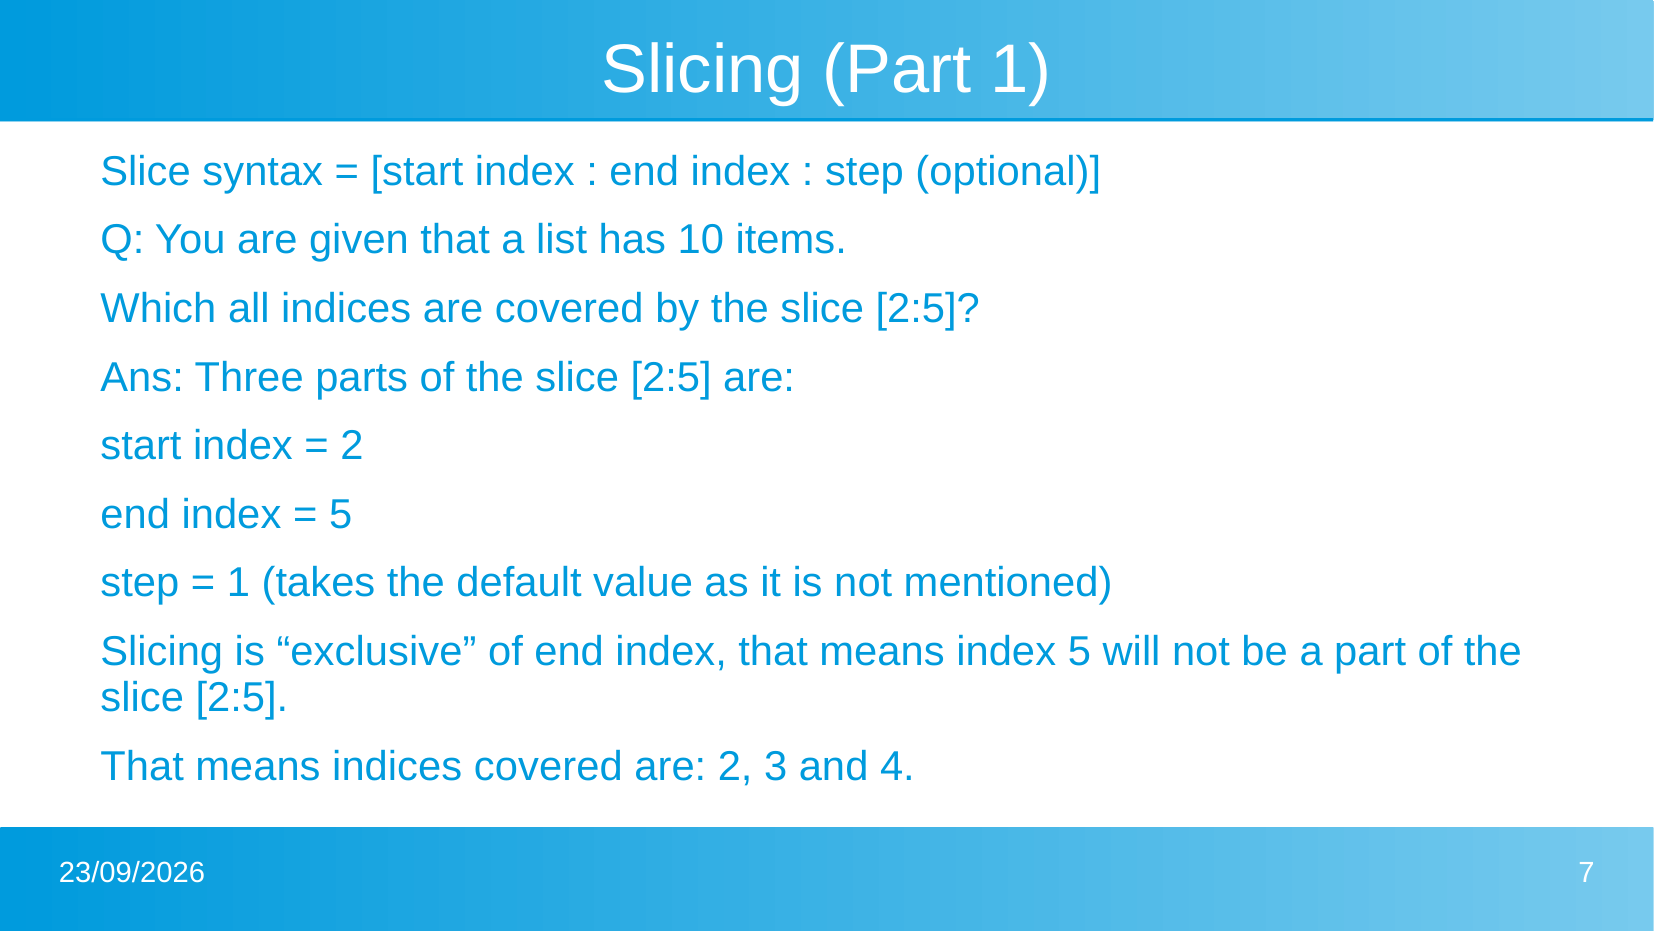

# Slicing (Part 1)
Slice syntax = [start index : end index : step (optional)]
Q: You are given that a list has 10 items.
Which all indices are covered by the slice [2:5]?
Ans: Three parts of the slice [2:5] are:
start index = 2
end index = 5
step = 1 (takes the default value as it is not mentioned)
Slicing is “exclusive” of end index, that means index 5 will not be a part of the slice [2:5].
That means indices covered are: 2, 3 and 4.
7